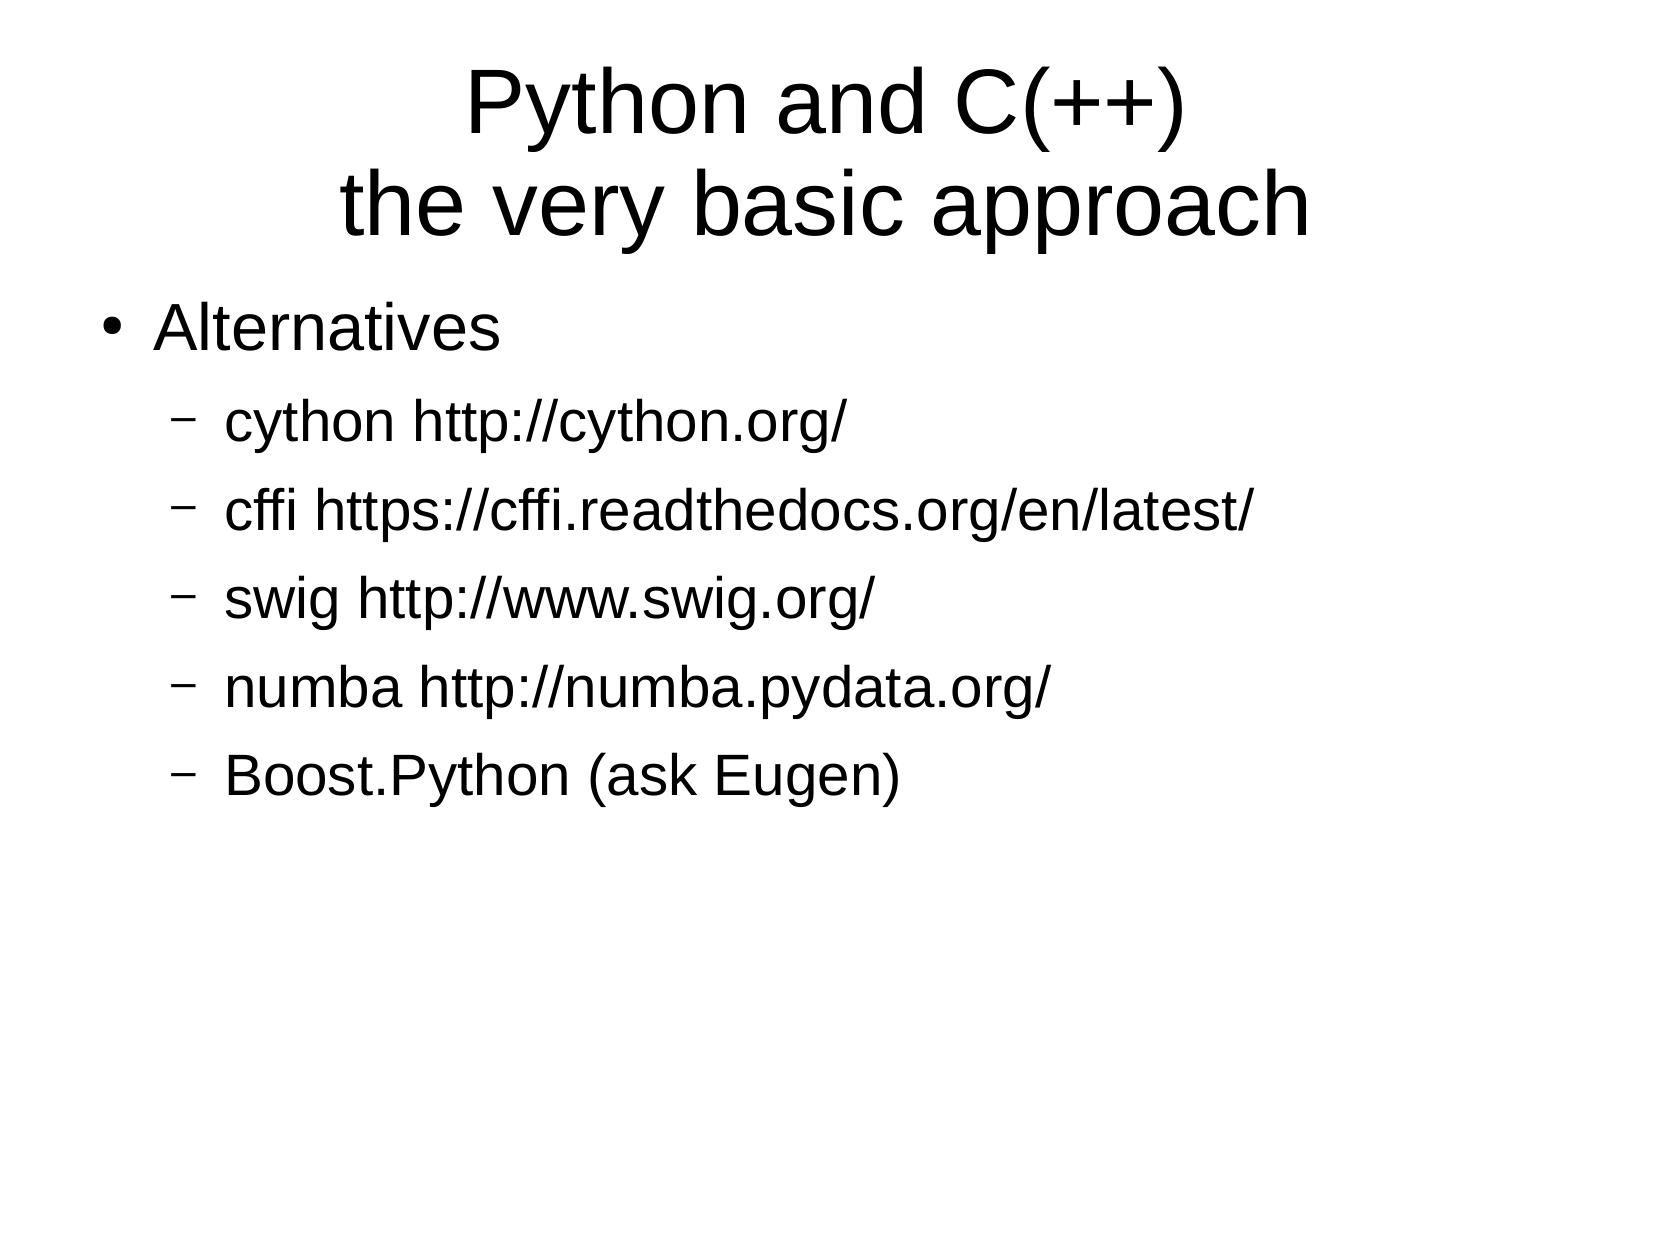

# Python and C(++) the very basic approach
Alternatives
cython http://cython.org/
cffi https://cffi.readthedocs.org/en/latest/
swig http://www.swig.org/
numba http://numba.pydata.org/
Boost.Python (ask Eugen)